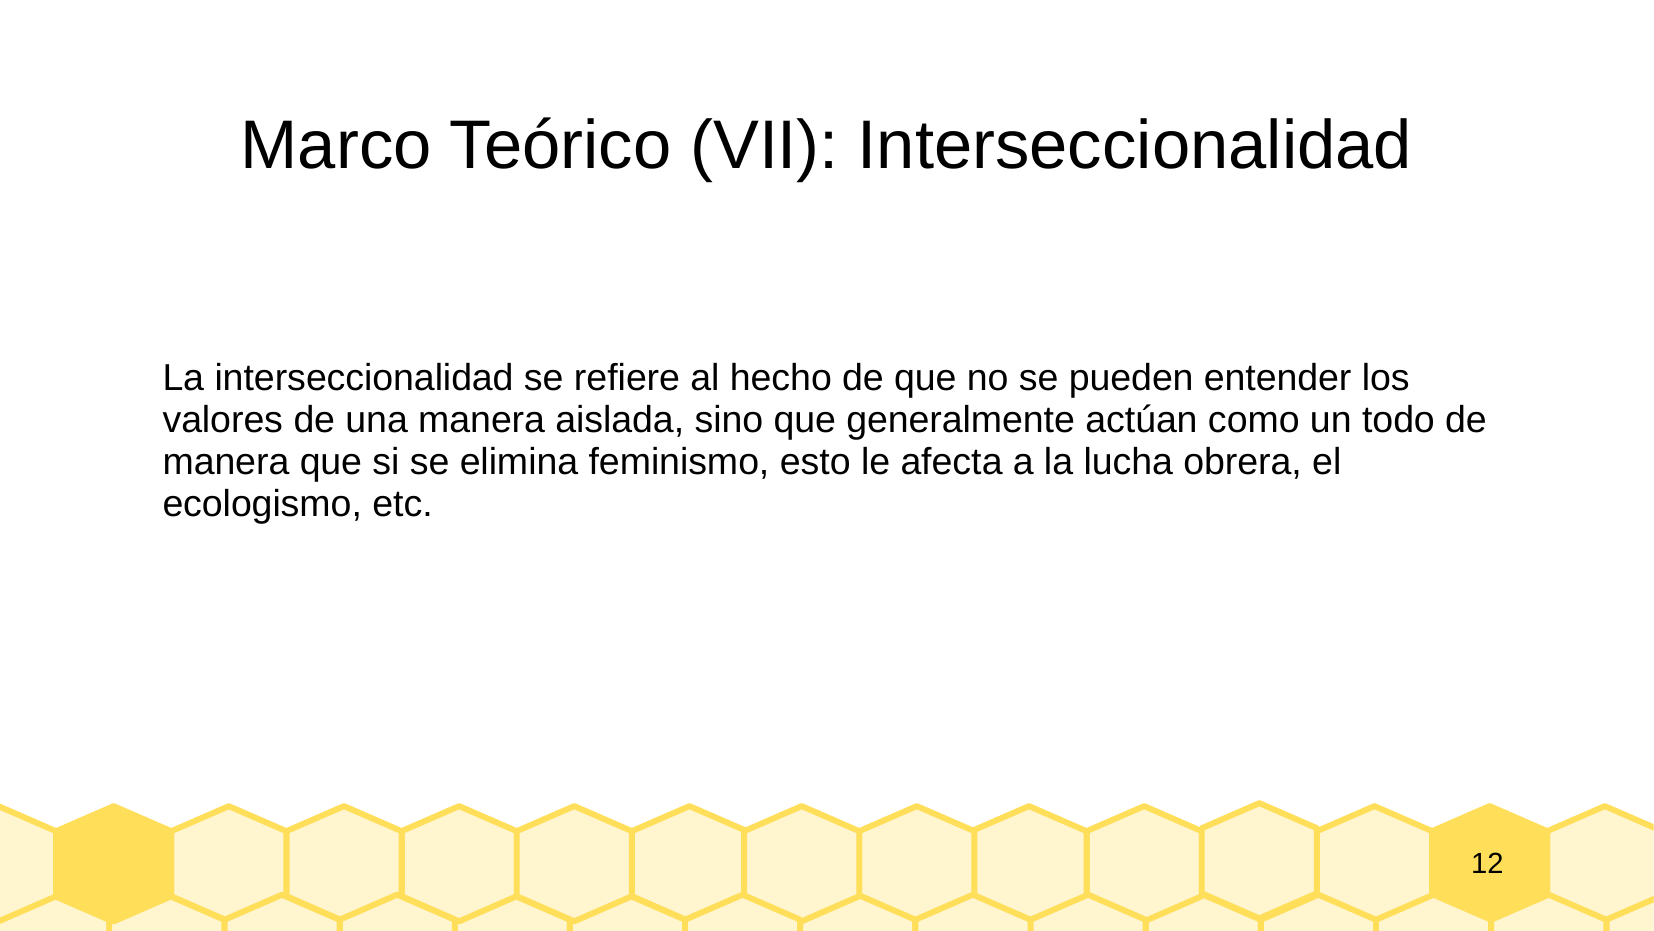

# Marco Teórico (VII): Interseccionalidad
La interseccionalidad se refiere al hecho de que no se pueden entender los valores de una manera aislada, sino que generalmente actúan como un todo de manera que si se elimina feminismo, esto le afecta a la lucha obrera, el ecologismo, etc.